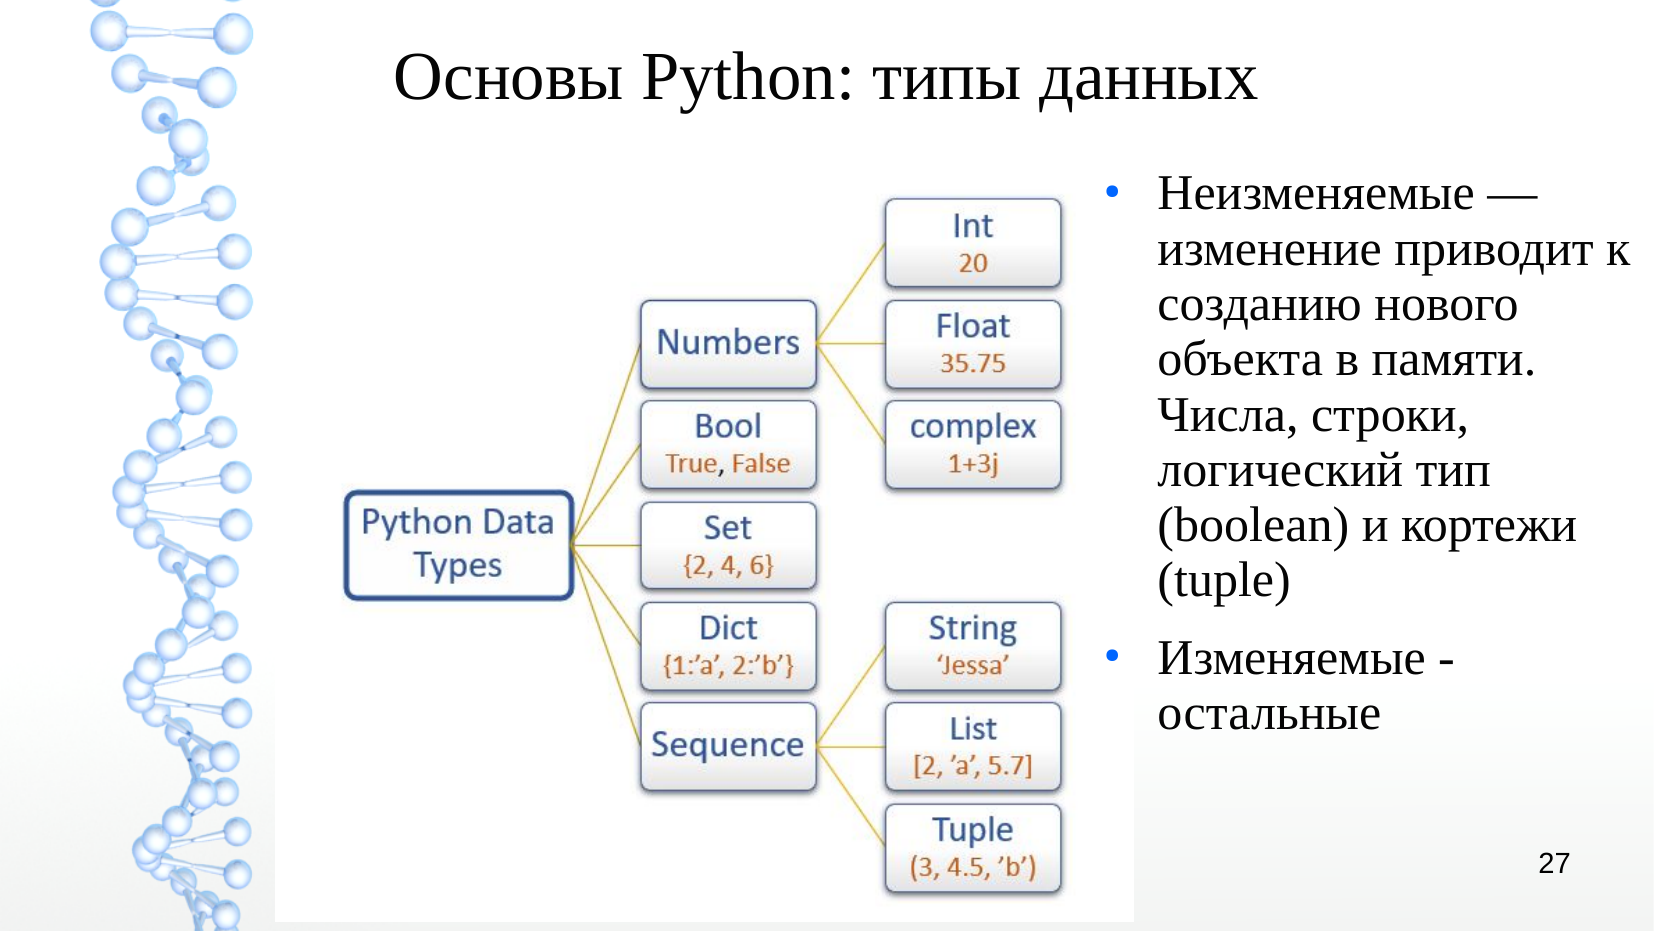

# Основы Python: типы данных
Неизменяемые — изменение приводит к созданию нового объекта в памяти. Числа, строки, логический тип (boolean) и кортежи (tuple)
Изменяемые - остальные
27